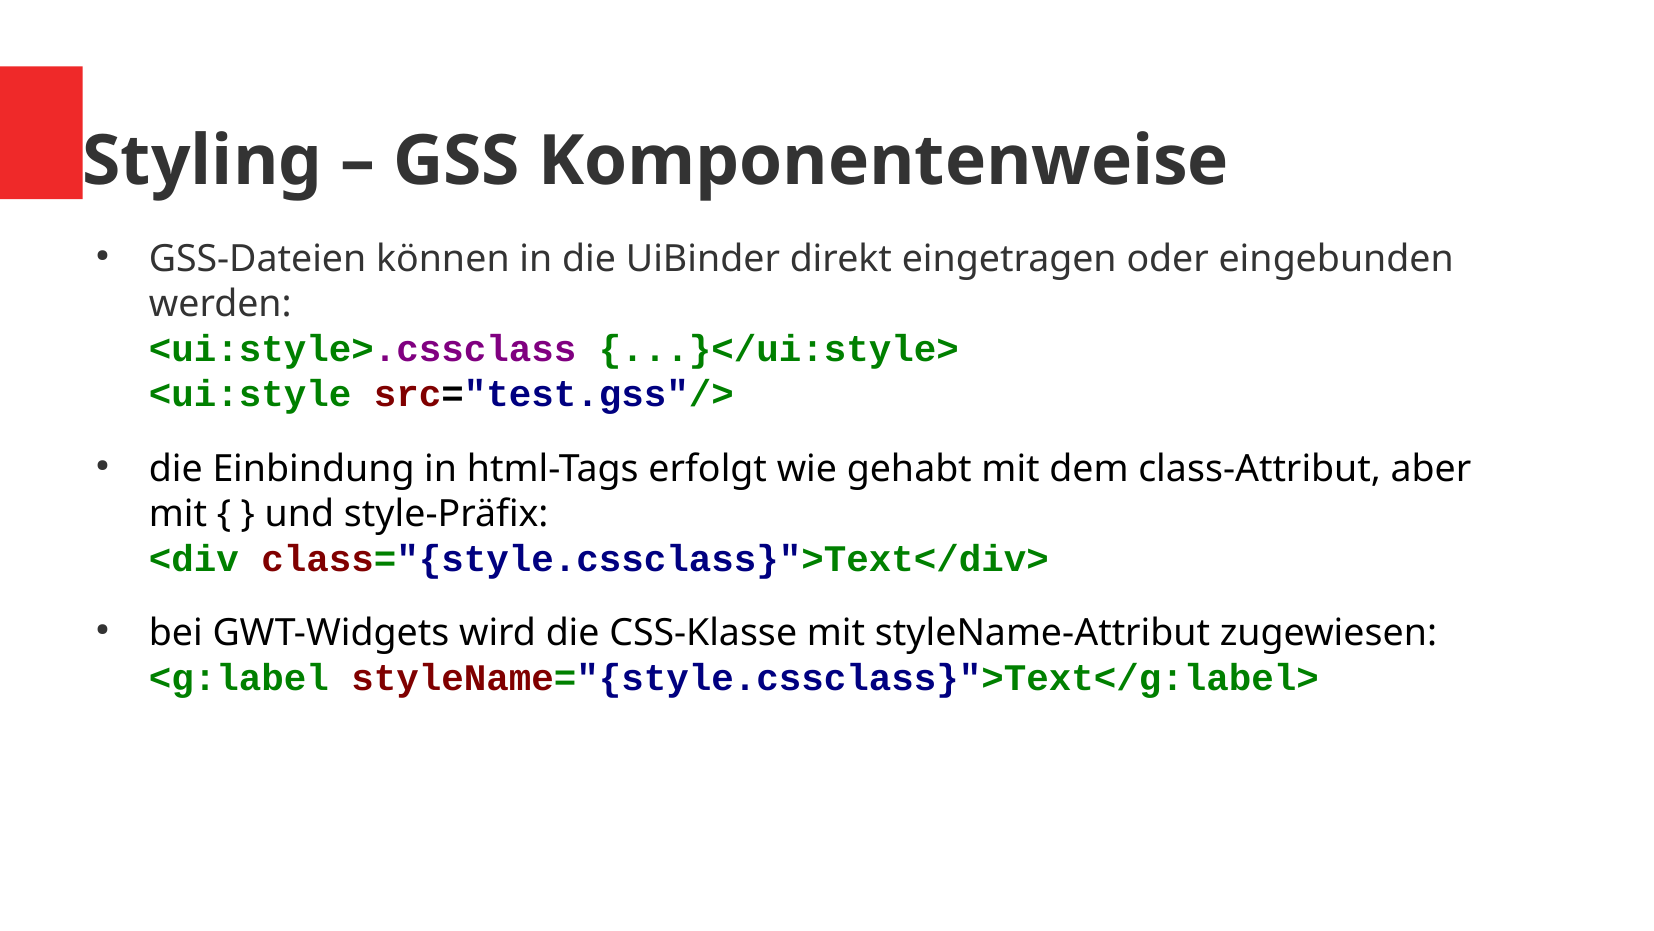

# Styling – GSS Komponentenweise
GSS-Dateien können in die UiBinder direkt eingetragen oder eingebunden werden:
<ui:style>.cssclass {...}</ui:style>
<ui:style src="test.gss"/>
die Einbindung in html-Tags erfolgt wie gehabt mit dem class-Attribut, aber mit { } und style-Präfix:
<div class="{style.cssclass}">Text</div>
bei GWT-Widgets wird die CSS-Klasse mit styleName-Attribut zugewiesen:
<g:label styleName="{style.cssclass}">Text</g:label>